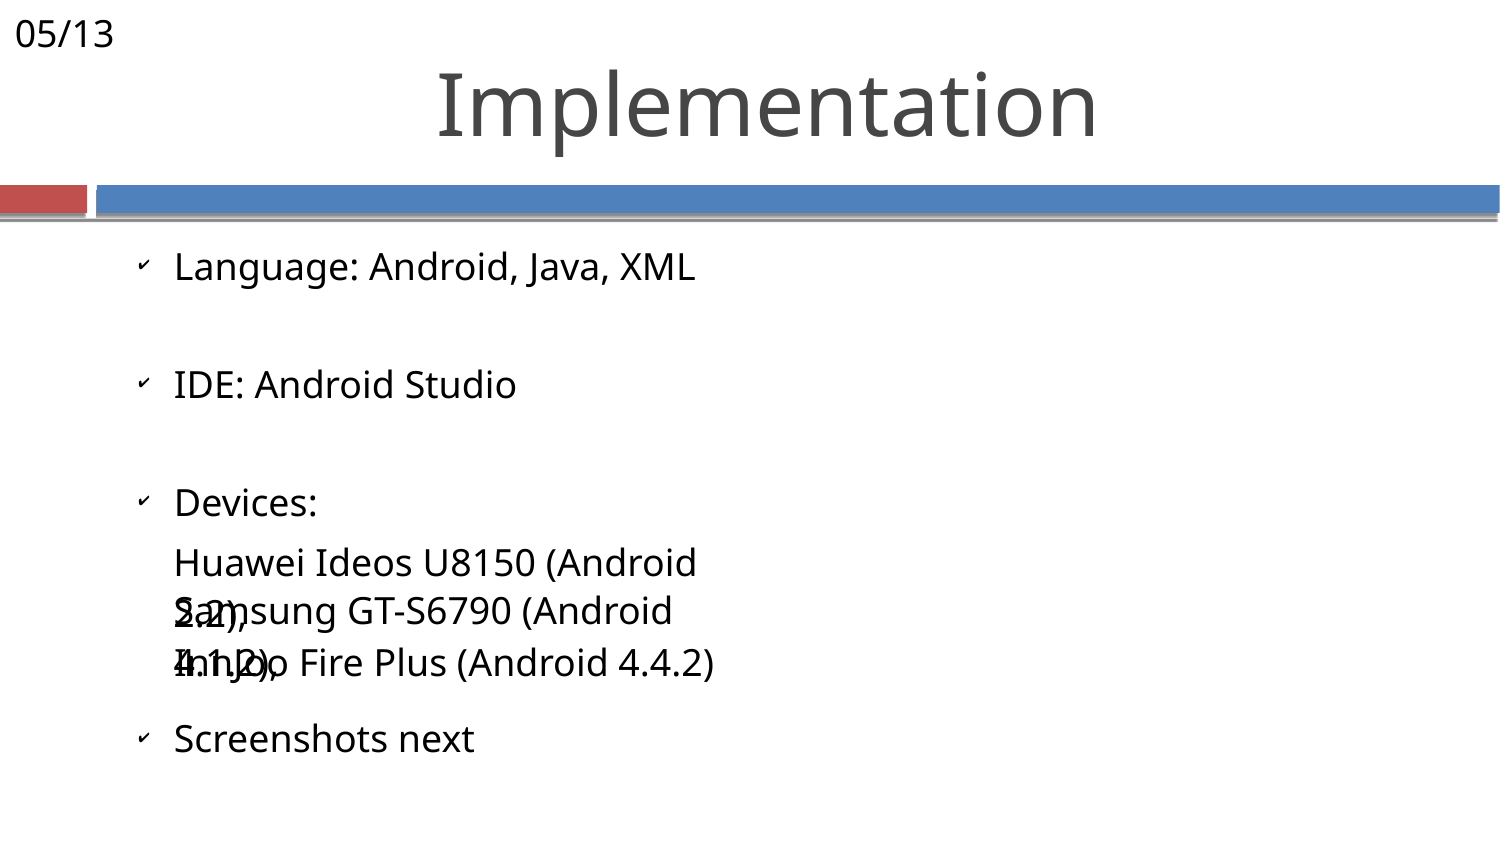

05/13
Implementation
Language: Android, Java, XML
IDE: Android Studio
Devices:
Huawei Ideos U8150 (Android 2.2),
Samsung GT-S6790 (Android 4.1.2),
InnJoo Fire Plus (Android 4.4.2)
Screenshots next